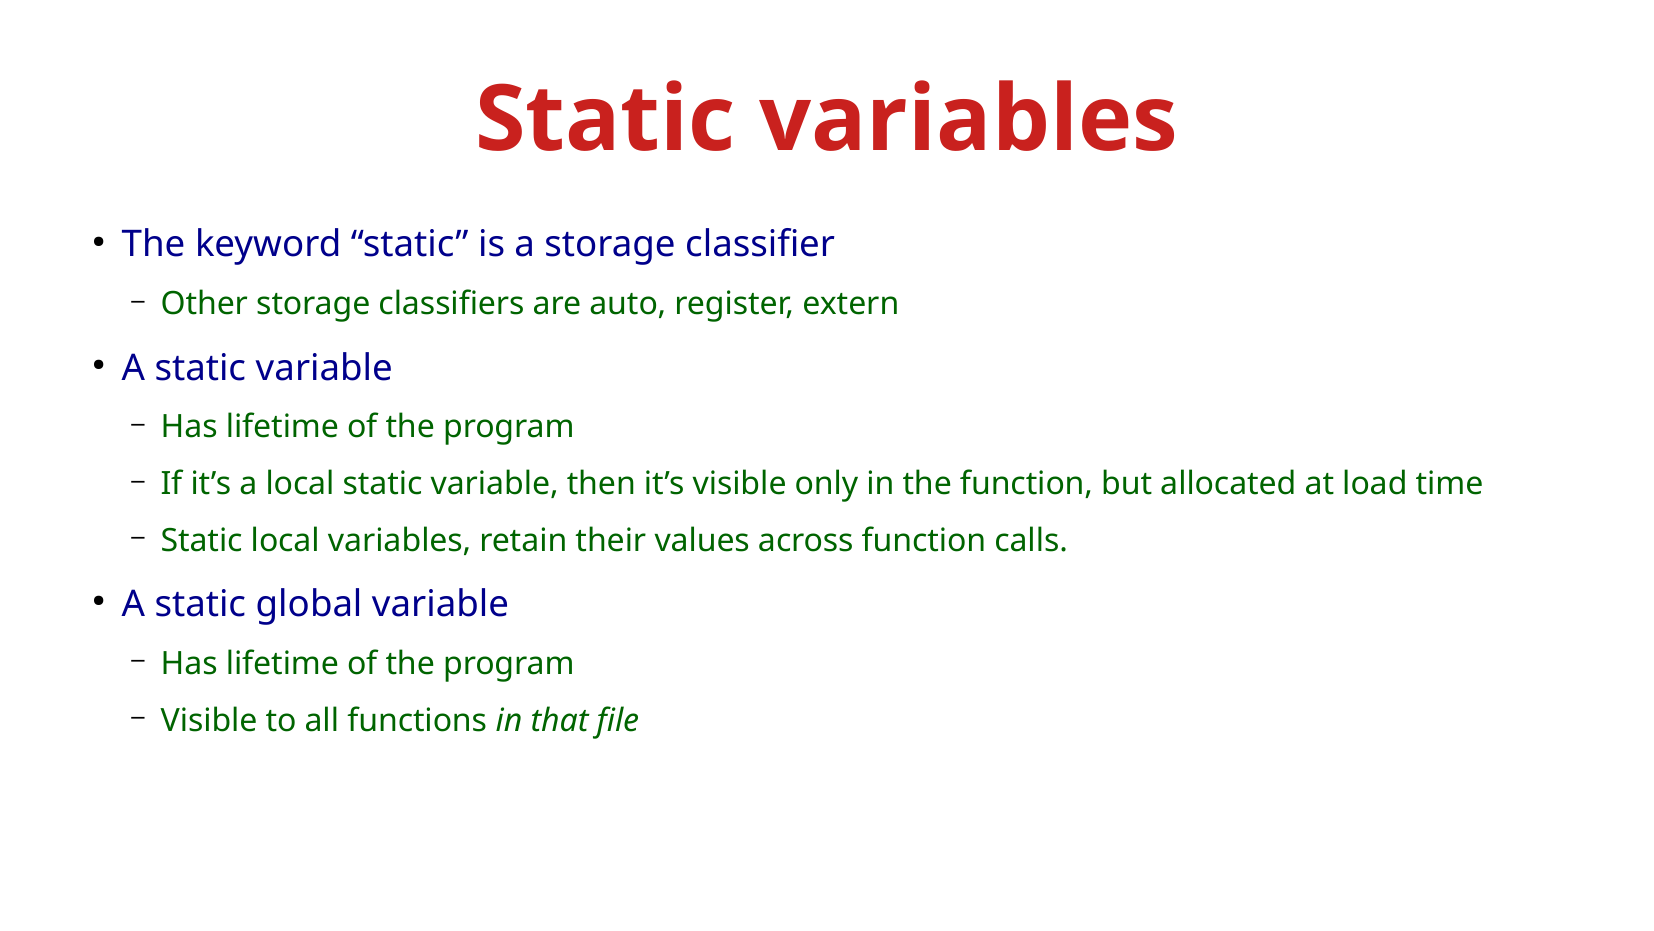

# Static variables
The keyword “static” is a storage classifier
Other storage classifiers are auto, register, extern
A static variable
Has lifetime of the program
If it’s a local static variable, then it’s visible only in the function, but allocated at load time
Static local variables, retain their values across function calls.
A static global variable
Has lifetime of the program
Visible to all functions in that file